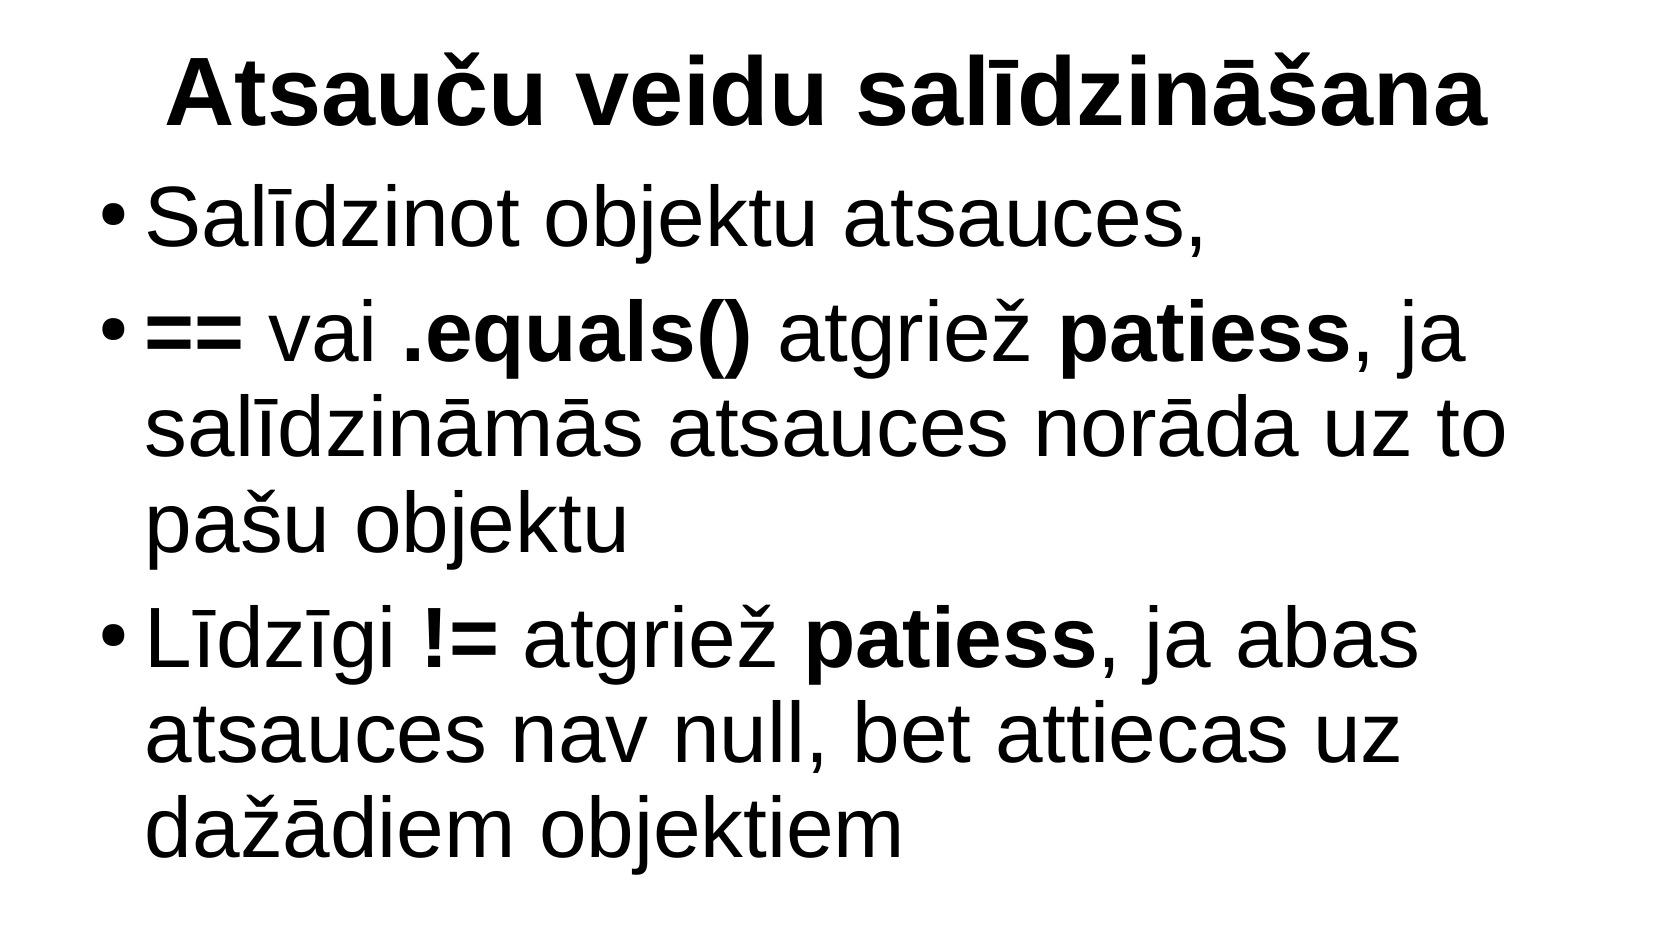

# Atsauču veidu salīdzināšana
Salīdzinot objektu atsauces,
== vai .equals() atgriež patiess, ja salīdzināmās atsauces norāda uz to pašu objektu
Līdzīgi != atgriež patiess, ja abas atsauces nav null, bet attiecas uz dažādiem objektiem